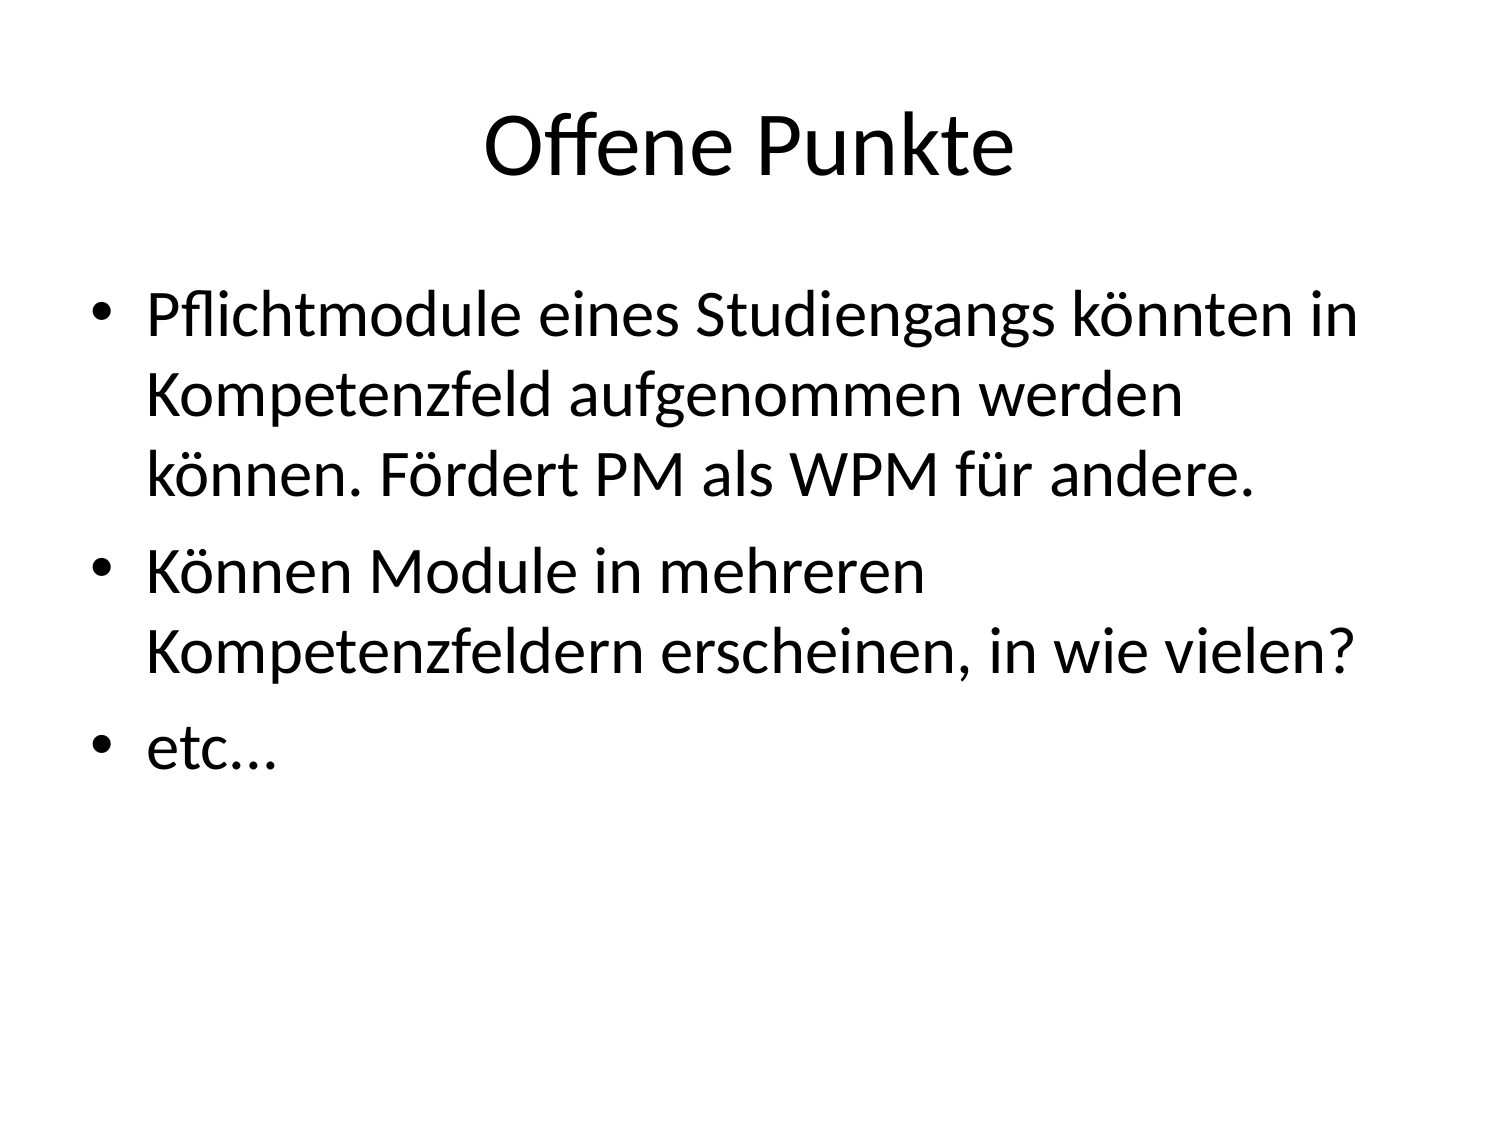

# Offene Punkte
Pflichtmodule eines Studiengangs könnten in Kompetenzfeld aufgenommen werden können. Fördert PM als WPM für andere.
Können Module in mehreren Kompetenzfeldern erscheinen, in wie vielen?
etc...